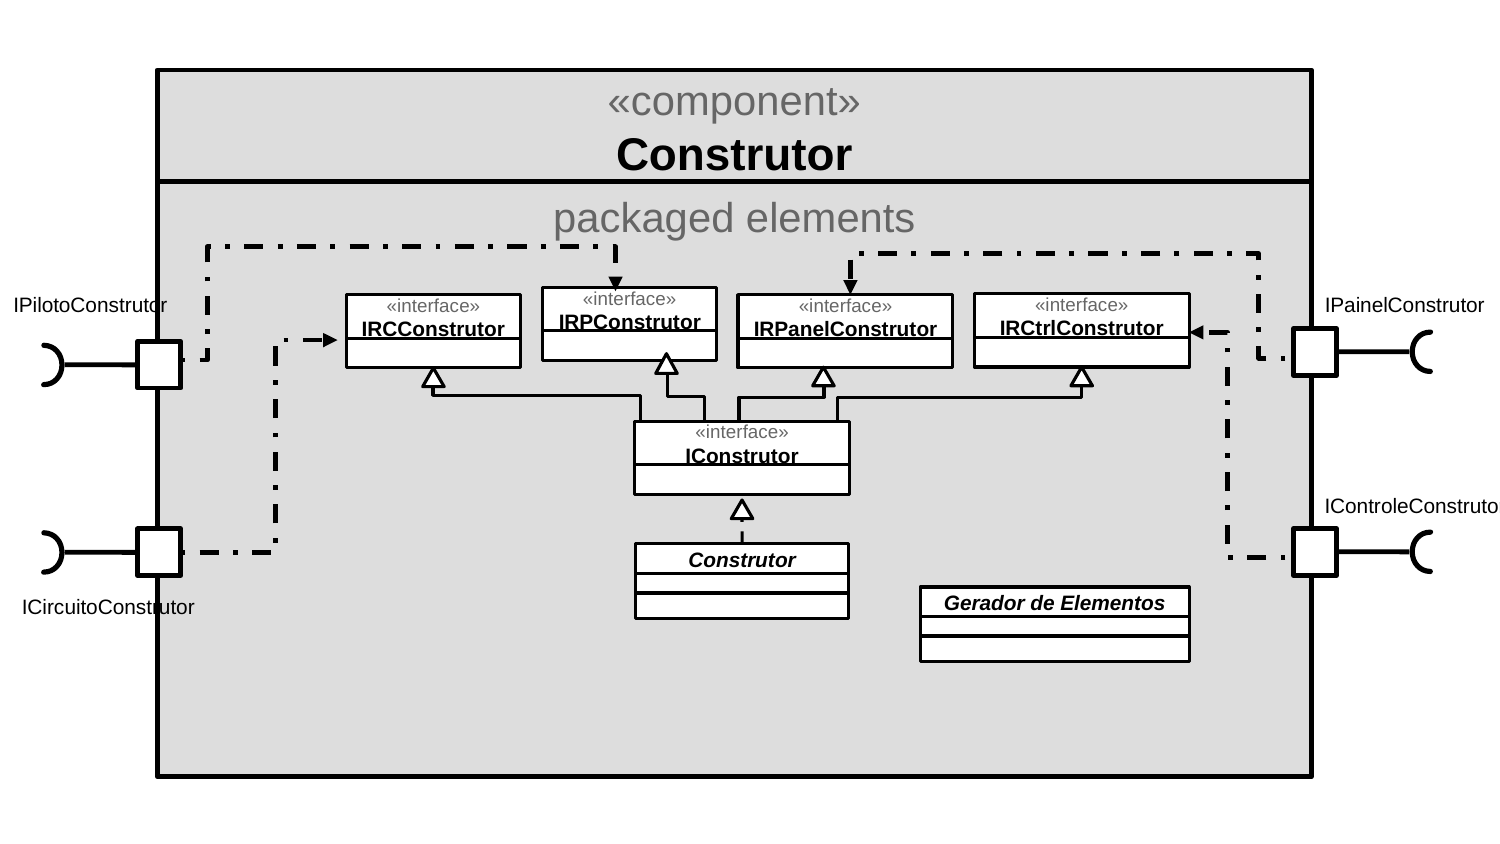

«component»
Construtor
packaged elements
IPilotoConstrutor
IPainelConstrutor
«interface»
IRPConstrutor
«interface»
IRCtrlConstrutor
«interface»
IRCConstrutor
«interface»
IRPanelConstrutor
«interface»
IConstrutor
IControleConstrutor
Construtor
ICircuitoConstrutor
Gerador de Elementos